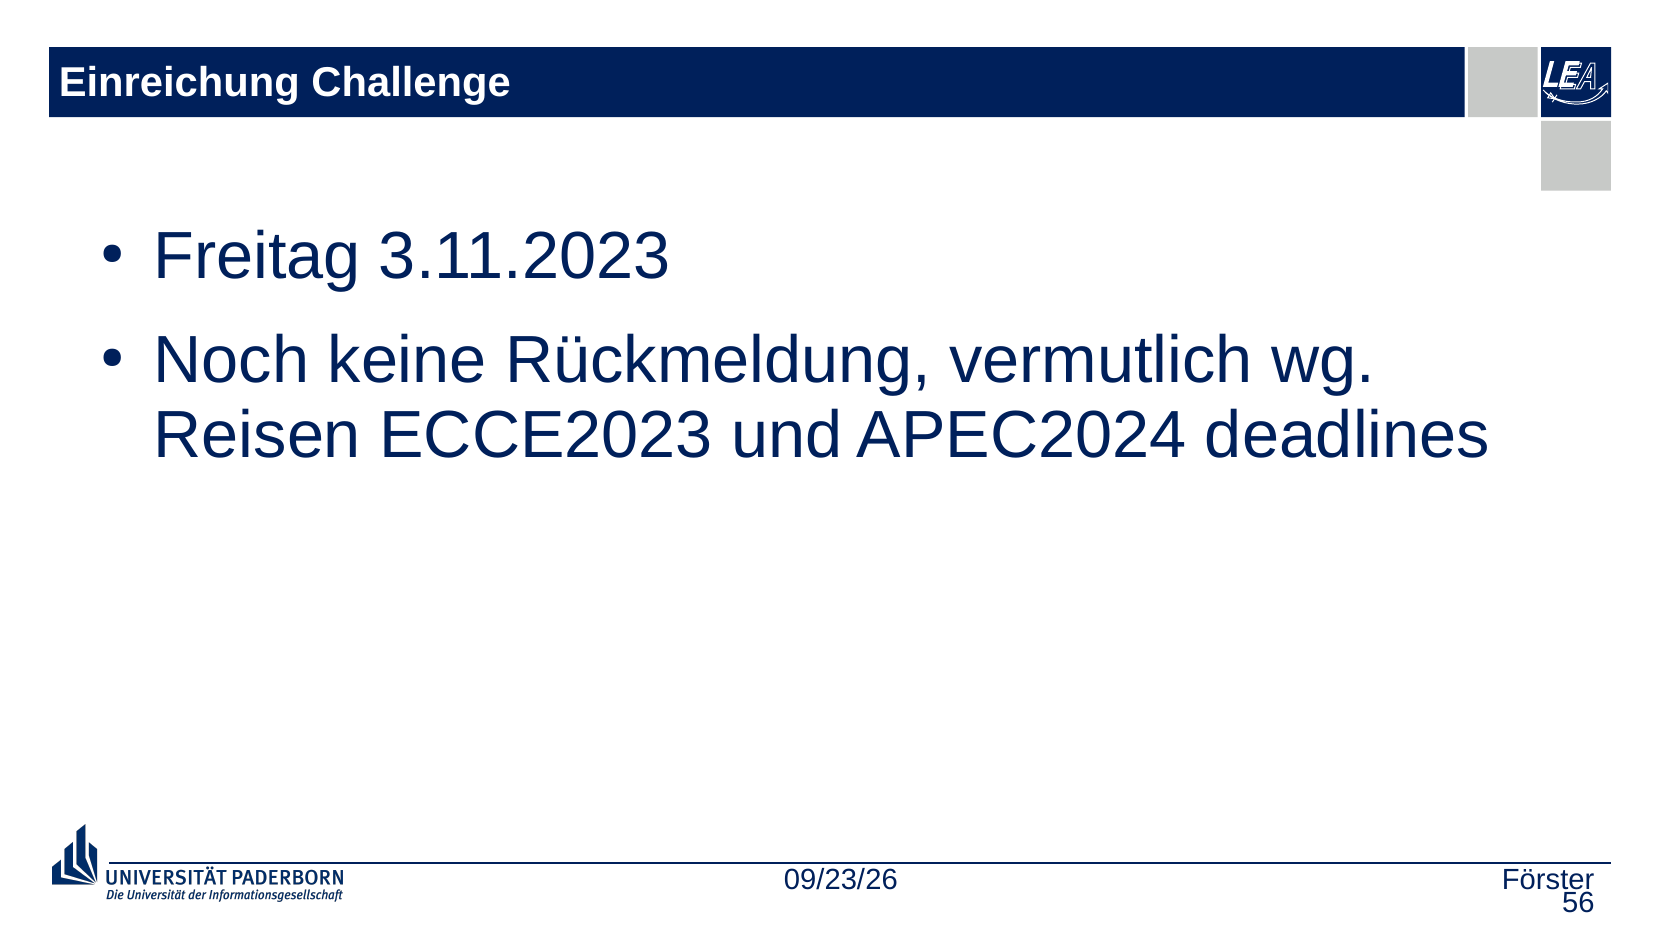

# Einreichung Challenge
Freitag 3.11.2023
Noch keine Rückmeldung, vermutlich wg. Reisen ECCE2023 und APEC2024 deadlines
Förster
56